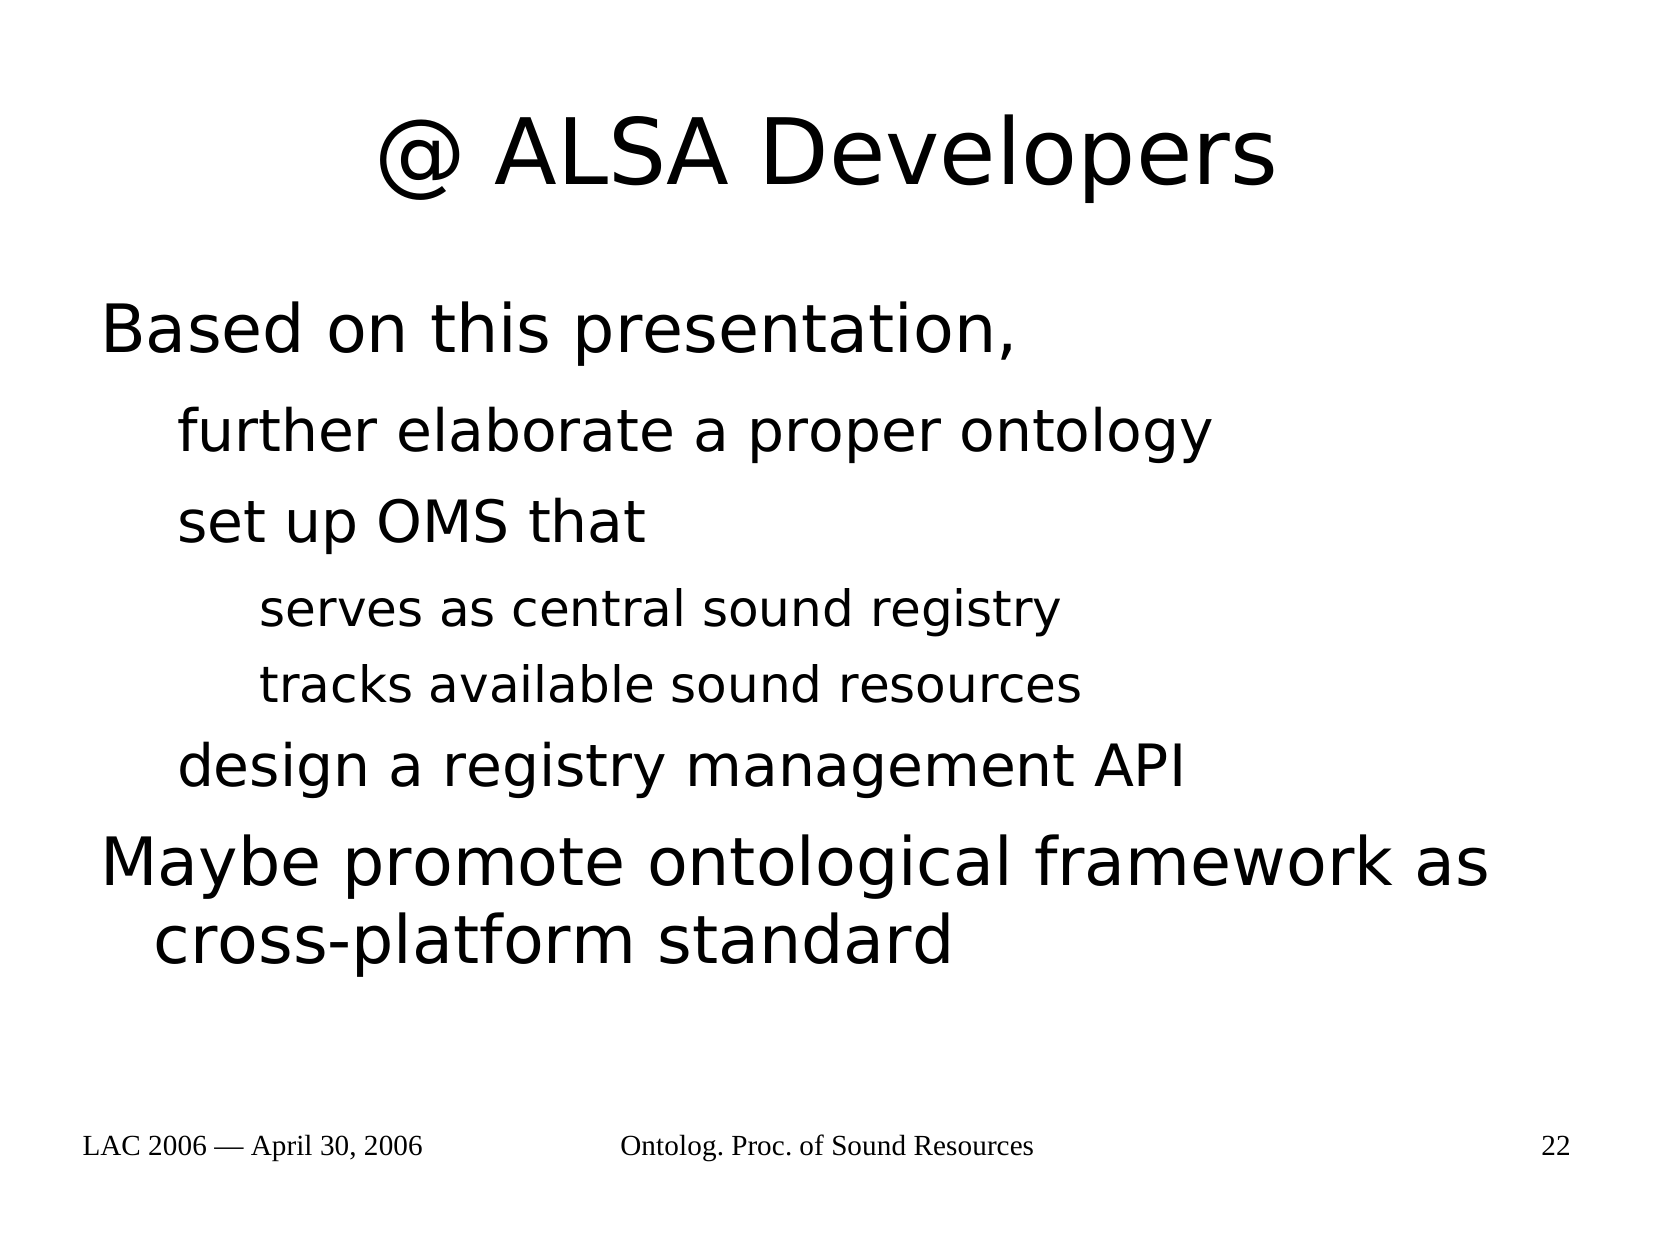

# @ ALSA Developers
Based on this presentation,
further elaborate a proper ontology
set up OMS that
serves as central sound registry
tracks available sound resources
design a registry management API
Maybe promote ontological framework as cross-platform standard
LAC 2006 — April 30, 2006
Ontolog. Proc. of Sound Resources
22